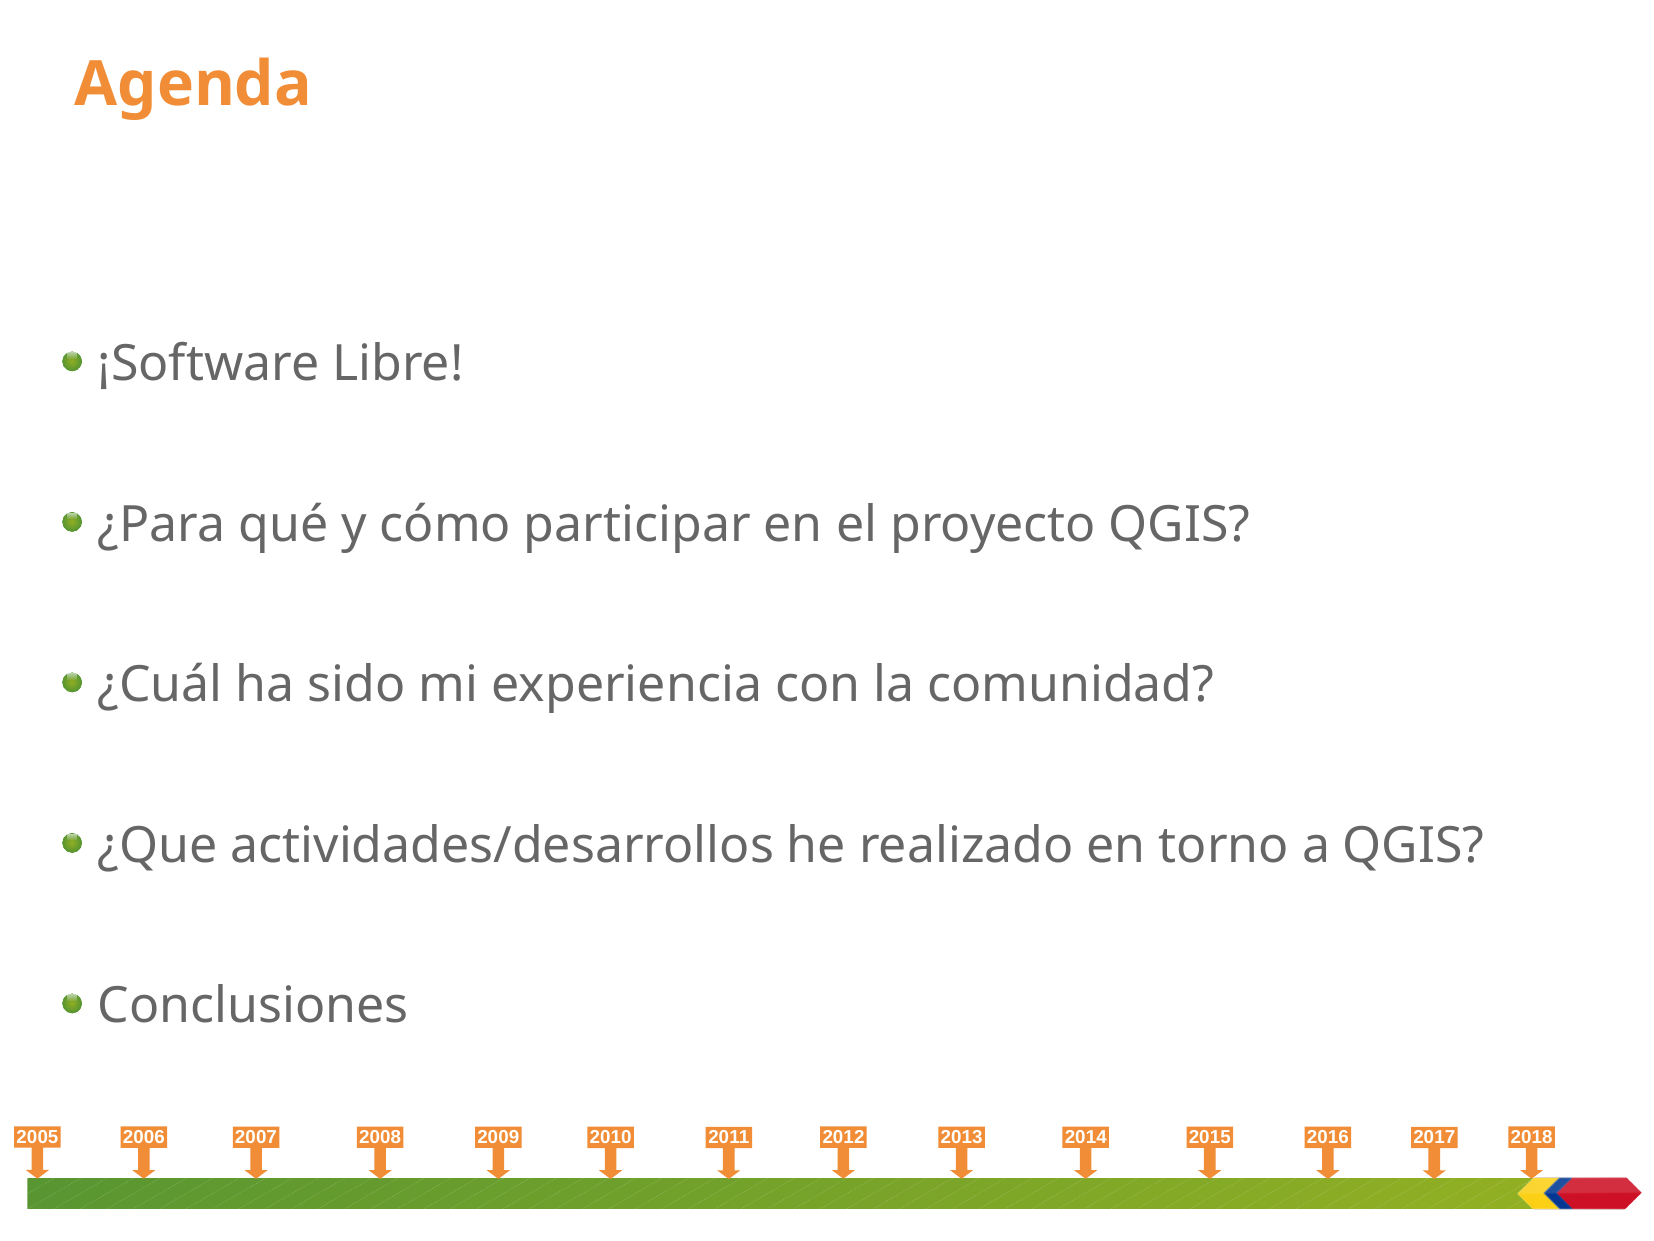

# Agenda
¡Software Libre!
¿Para qué y cómo participar en el proyecto QGIS?
¿Cuál ha sido mi experiencia con la comunidad?
¿Que actividades/desarrollos he realizado en torno a QGIS?
Conclusiones
2005
2006
2012
2018
2007
2013
2008
2014
2009
2015
2010
2016
2011
2017